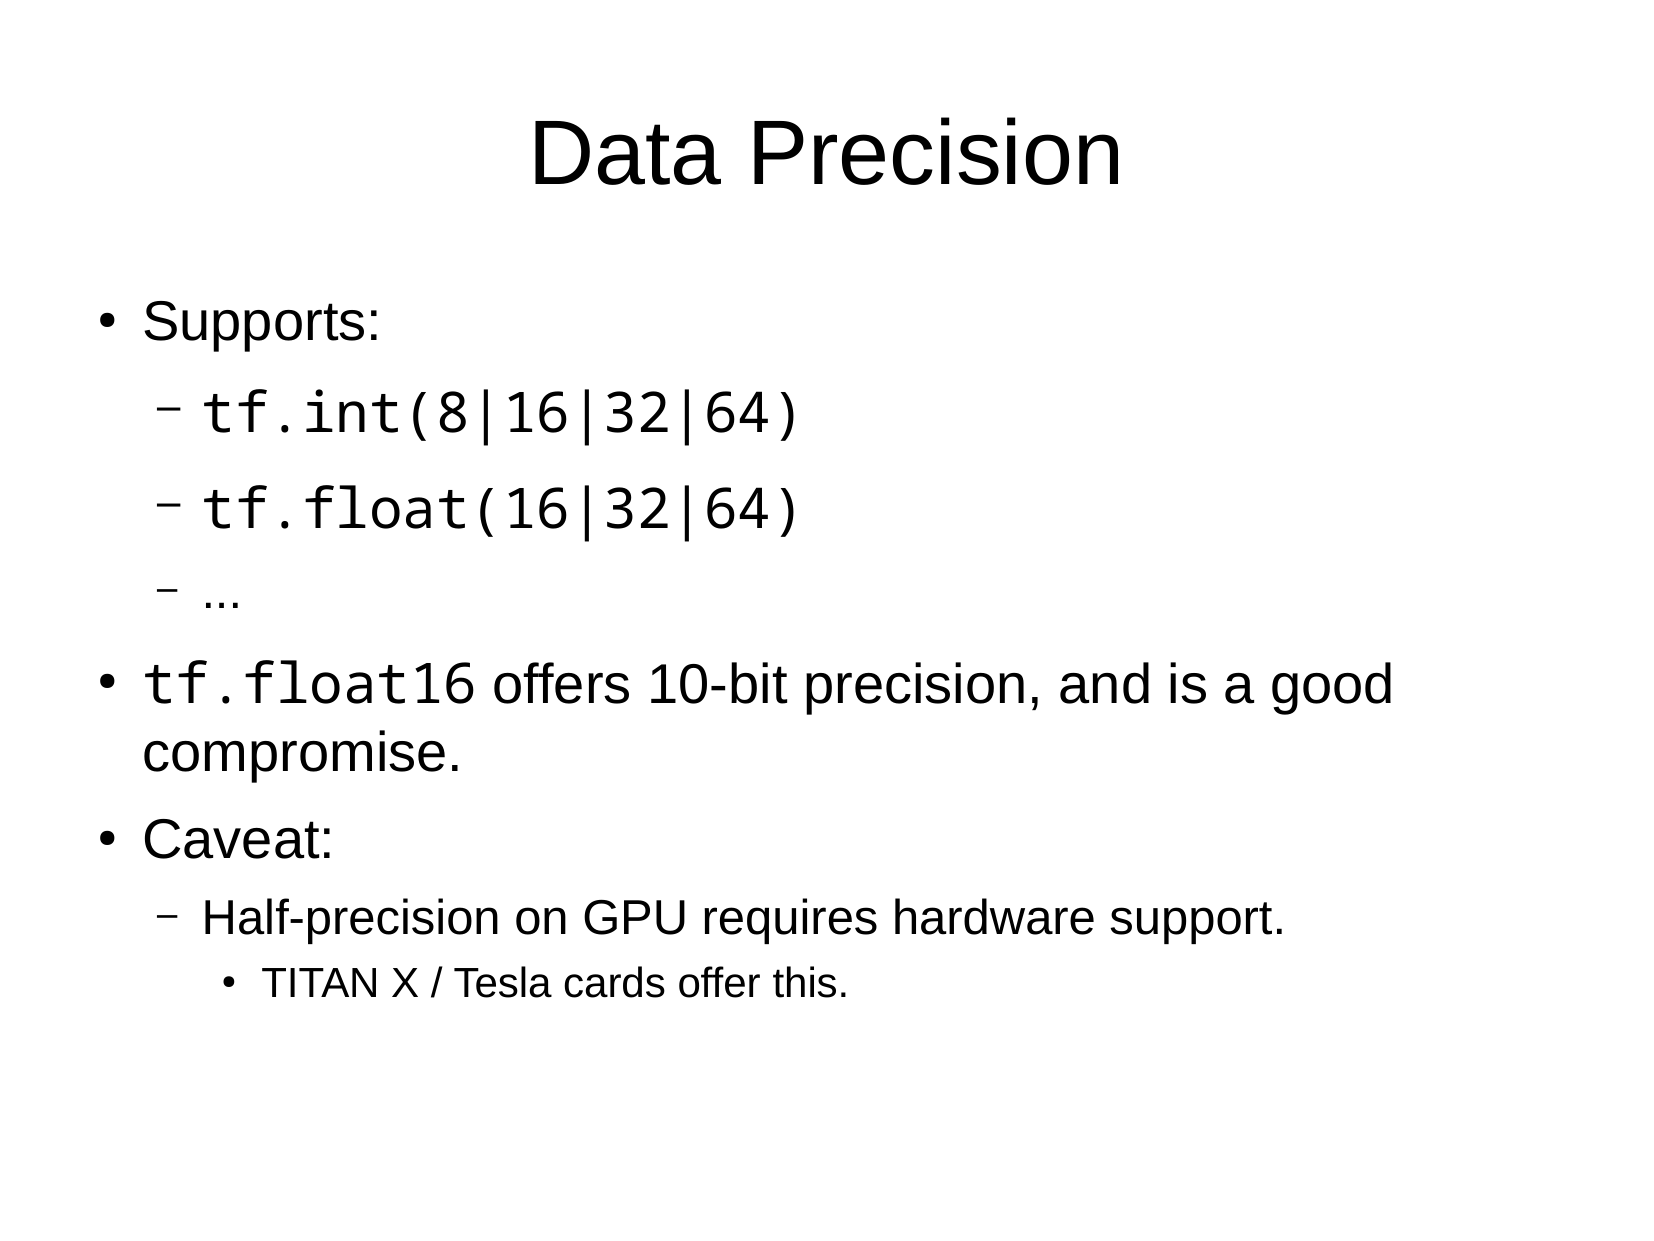

# Data Precision
Supports:
tf.int(8|16|32|64)
tf.float(16|32|64)
...
tf.float16 offers 10-bit precision, and is a good compromise.
Caveat:
Half-precision on GPU requires hardware support.
TITAN X / Tesla cards offer this.